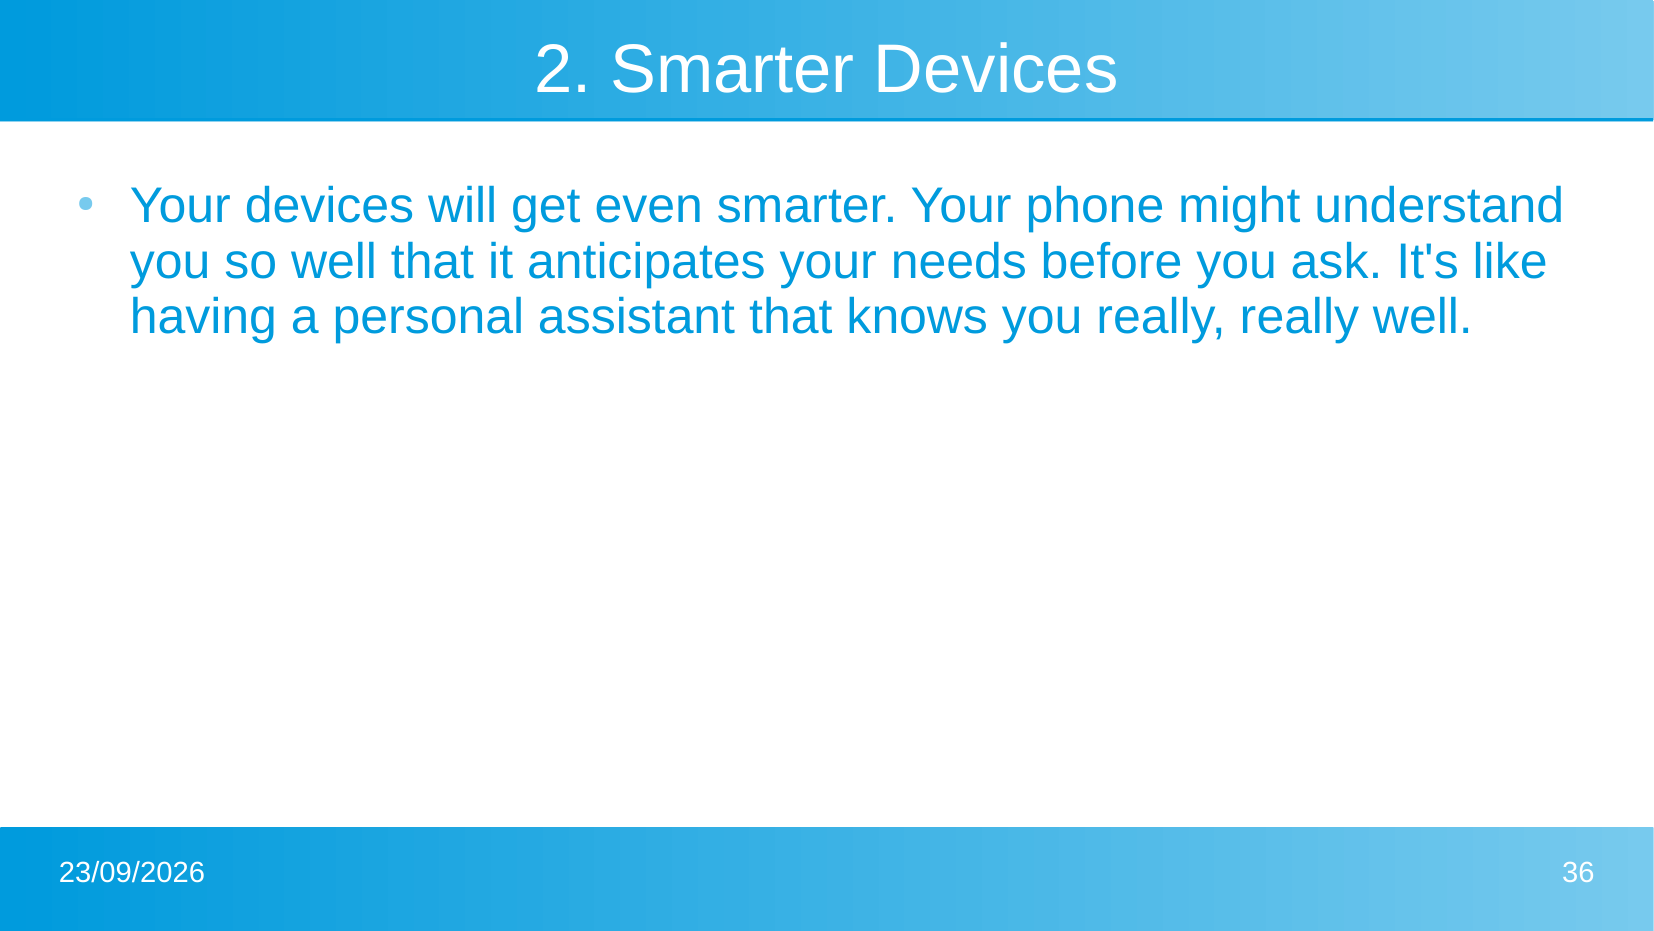

# 2. Smarter Devices
Your devices will get even smarter. Your phone might understand you so well that it anticipates your needs before you ask. It's like having a personal assistant that knows you really, really well.
36